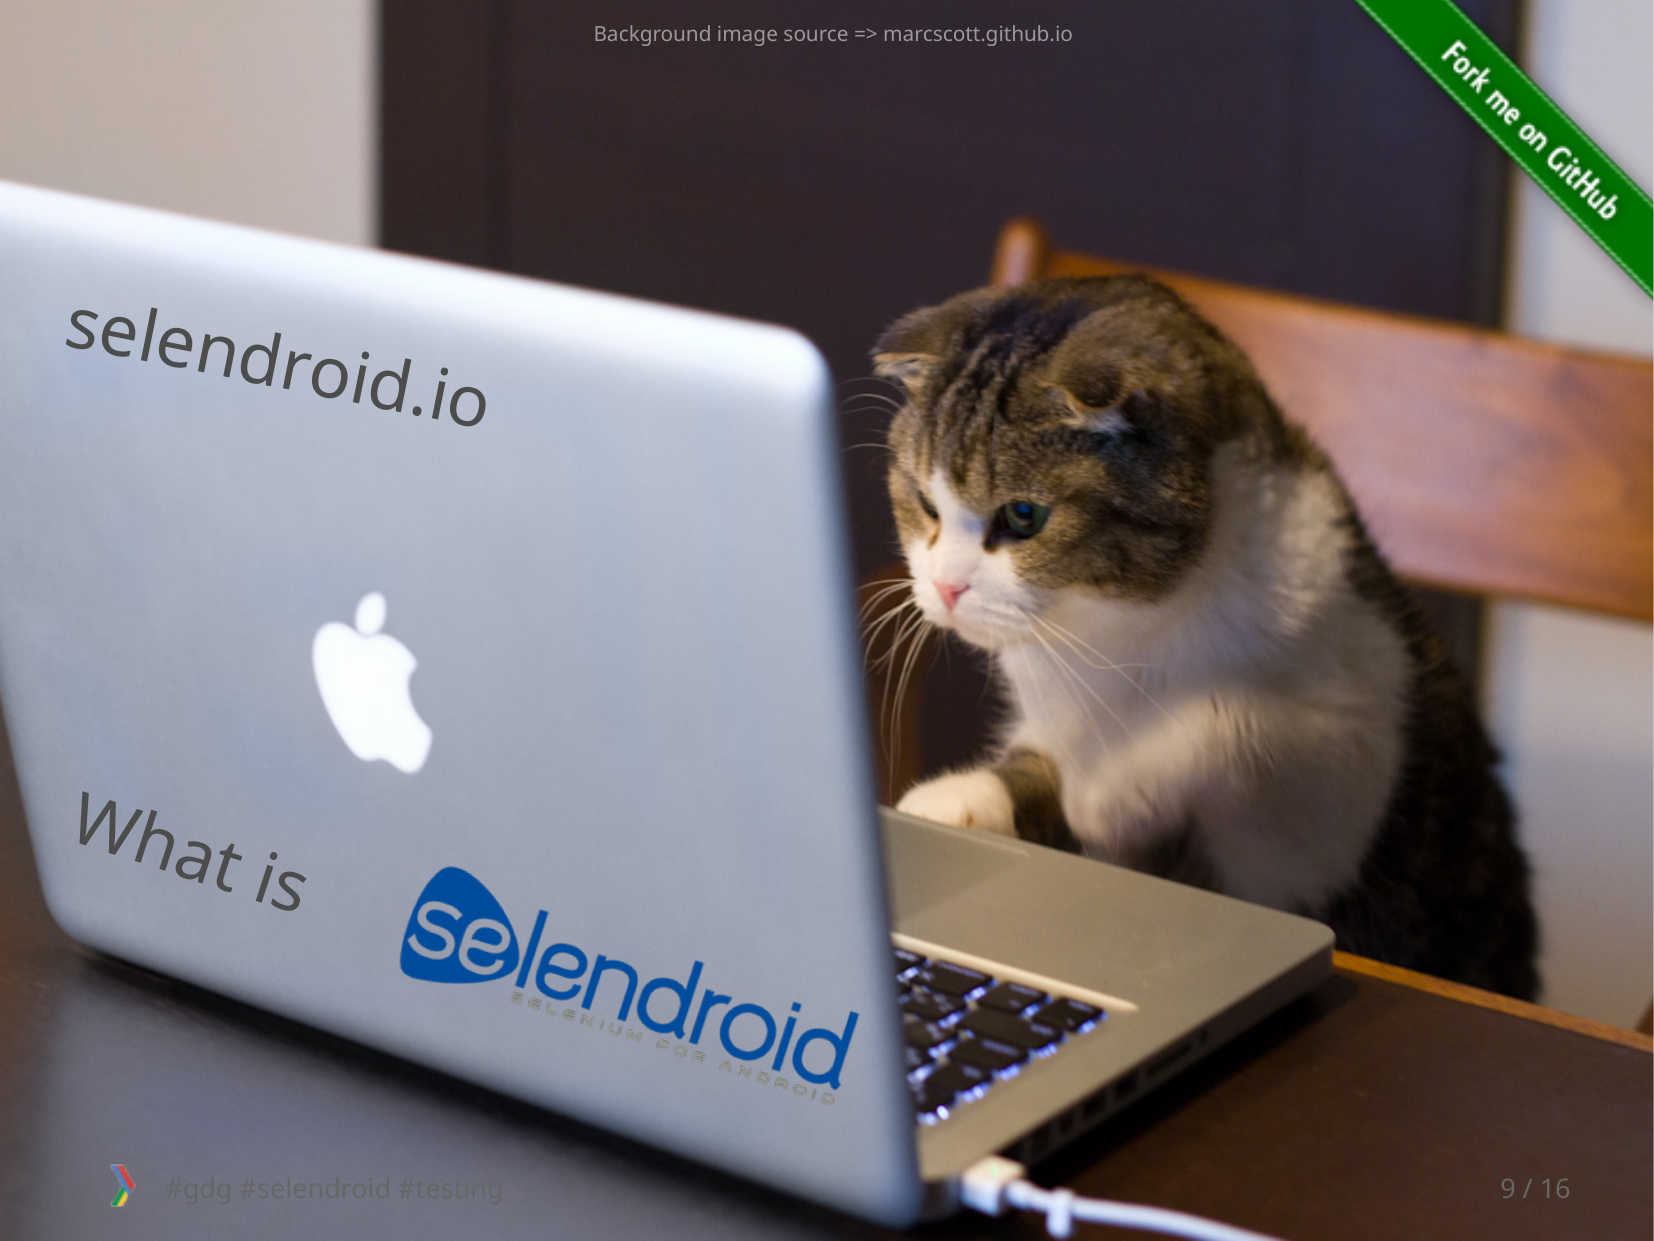

Background image source => marcscott.github.io
selendroid.io
# What is
#gdg #selendroid #testing
9